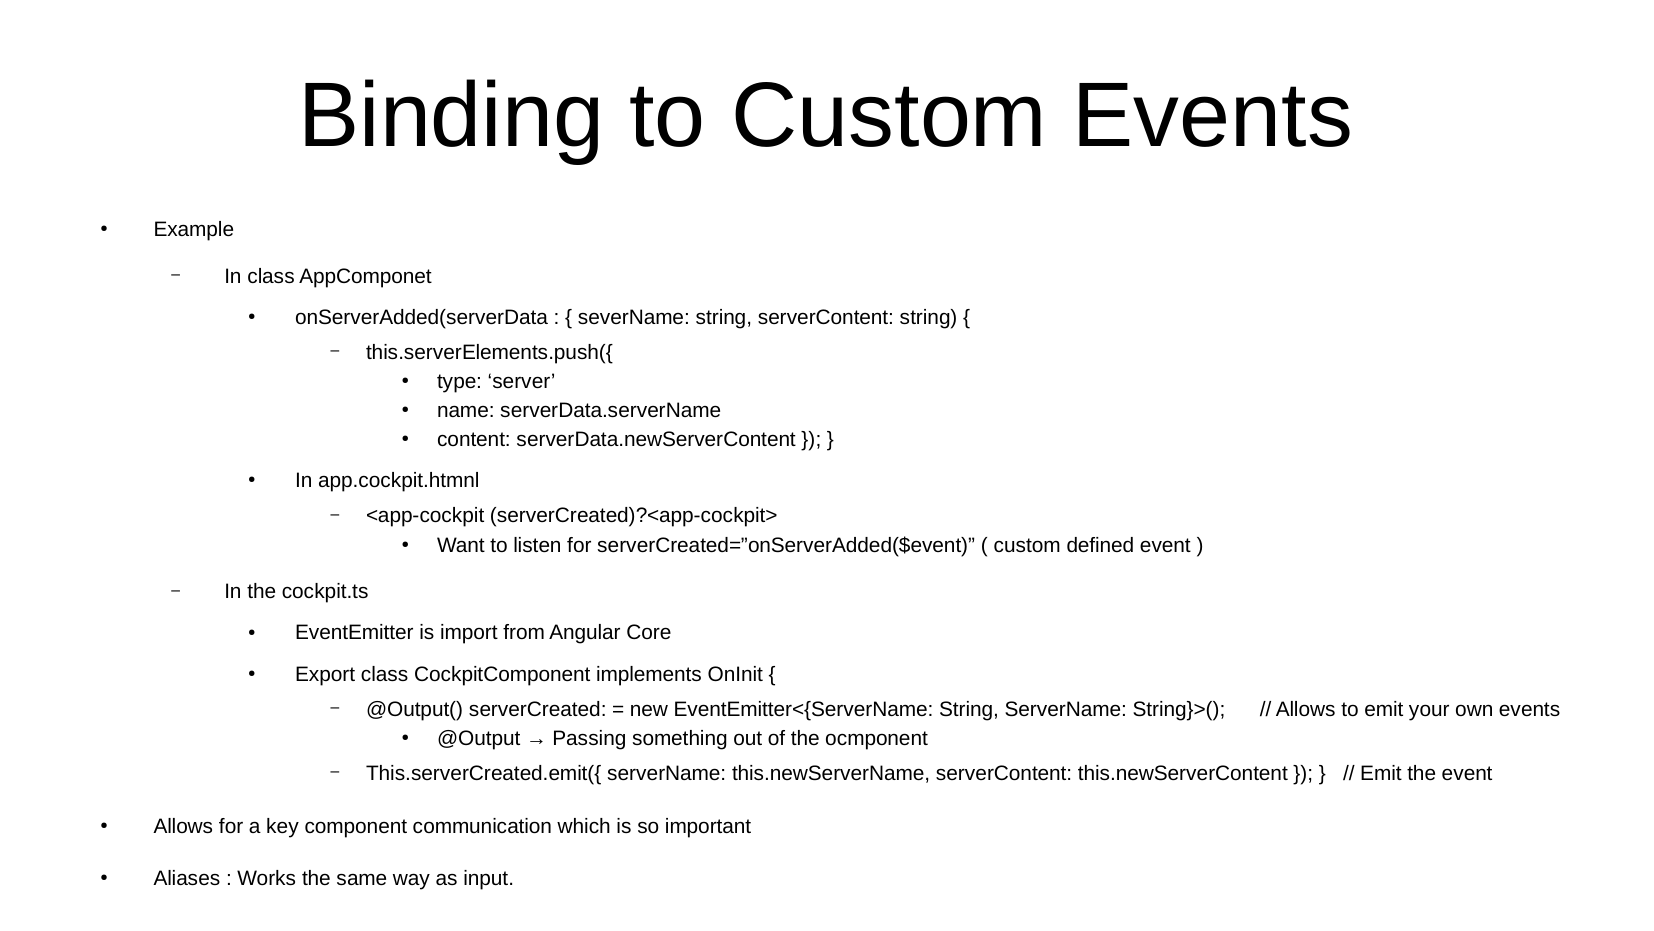

# Binding to Custom Events
Example
In class AppComponet
onServerAdded(serverData : { severName: string, serverContent: string) {
this.serverElements.push({
type: ‘server’
name: serverData.serverName
content: serverData.newServerContent }); }
In app.cockpit.htmnl
<app-cockpit (serverCreated)?<app-cockpit>
Want to listen for serverCreated=”onServerAdded($event)” ( custom defined event )
In the cockpit.ts
EventEmitter is import from Angular Core
Export class CockpitComponent implements OnInit {
@Output() serverCreated: = new EventEmitter<{ServerName: String, ServerName: String}>(); // Allows to emit your own events
@Output → Passing something out of the ocmponent
This.serverCreated.emit({ serverName: this.newServerName, serverContent: this.newServerContent }); } // Emit the event
Allows for a key component communication which is so important
Aliases : Works the same way as input.